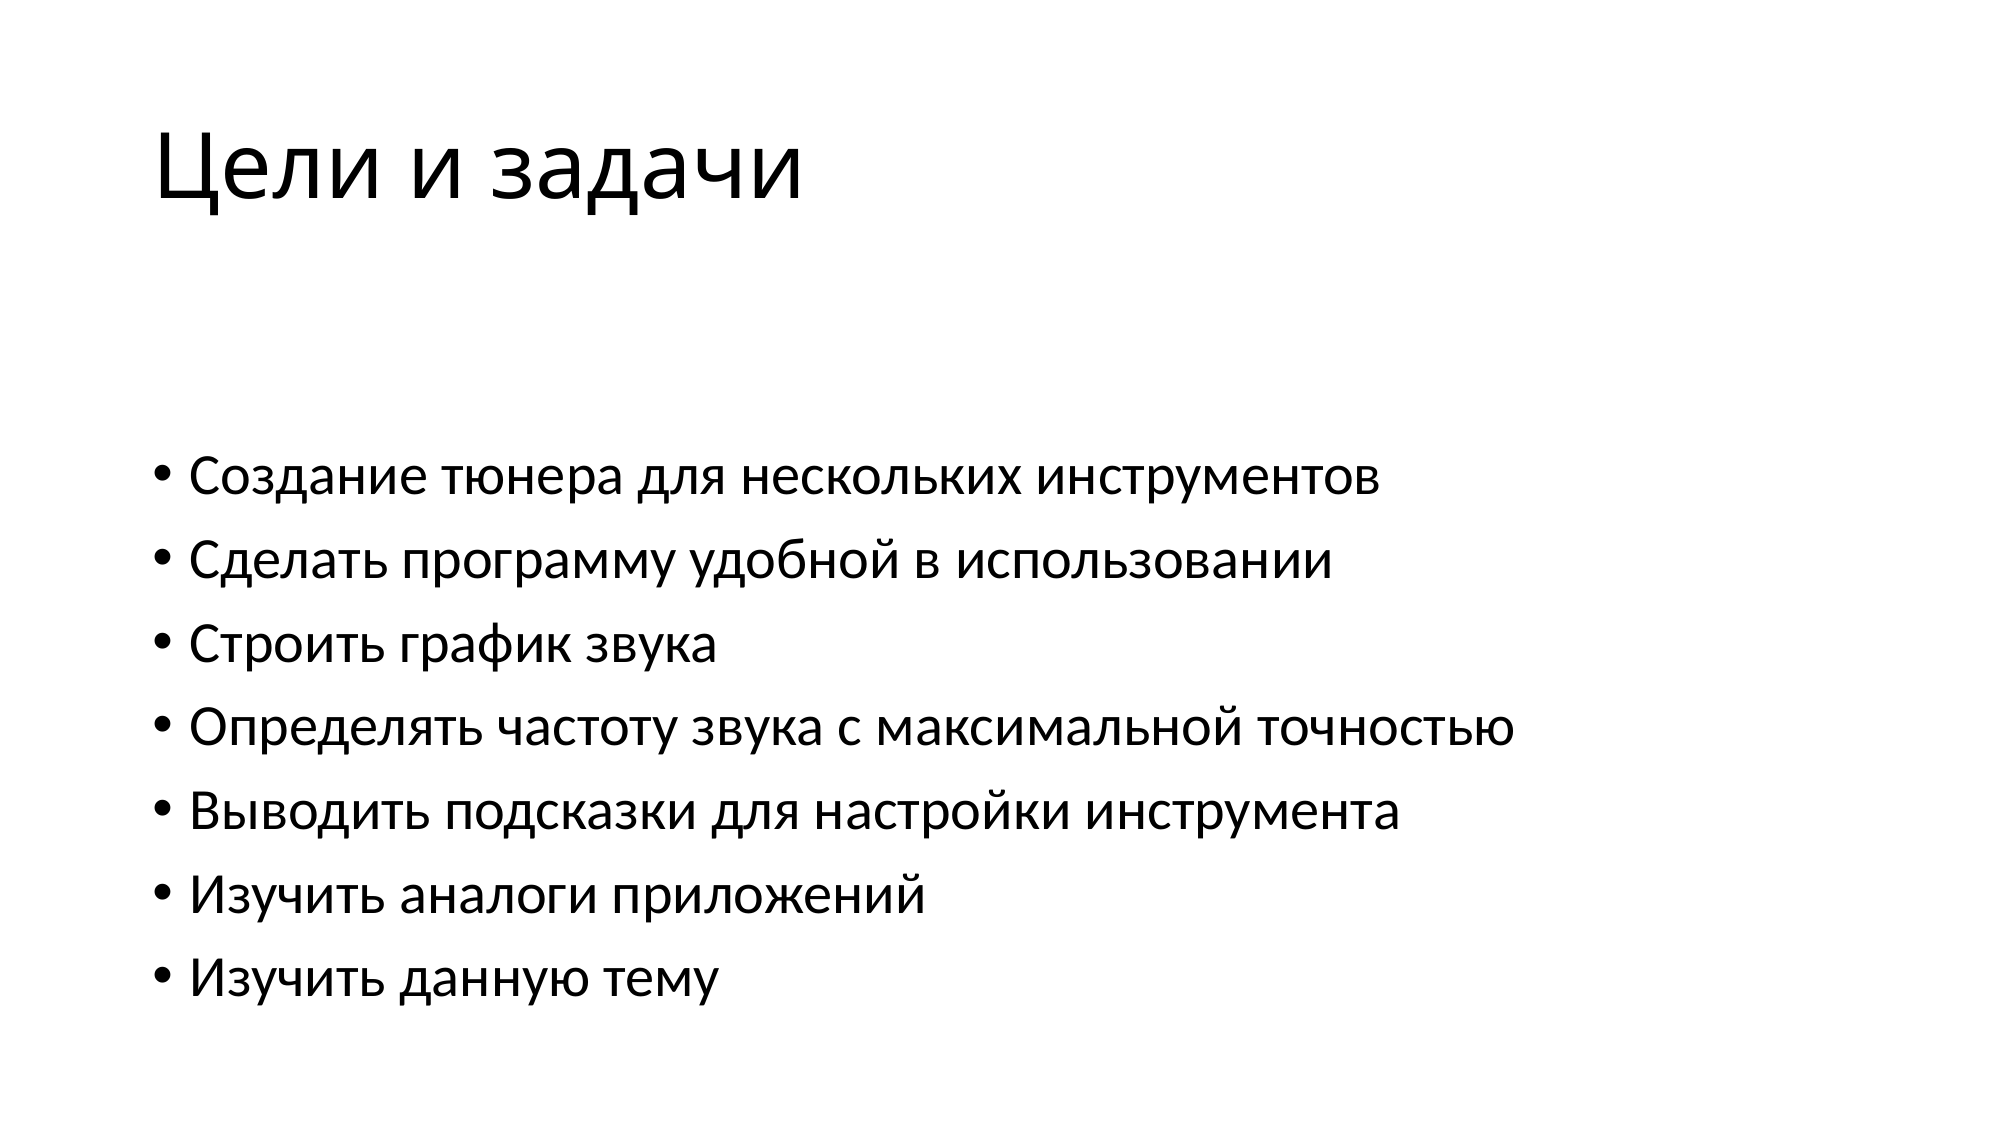

# Цели и задачи
Создание тюнера для нескольких инструментов
Сделать программу удобной в использовании
Строить график звука
Определять частоту звука с максимальной точностью
Выводить подсказки для настройки инструмента
Изучить аналоги приложений
Изучить данную тему